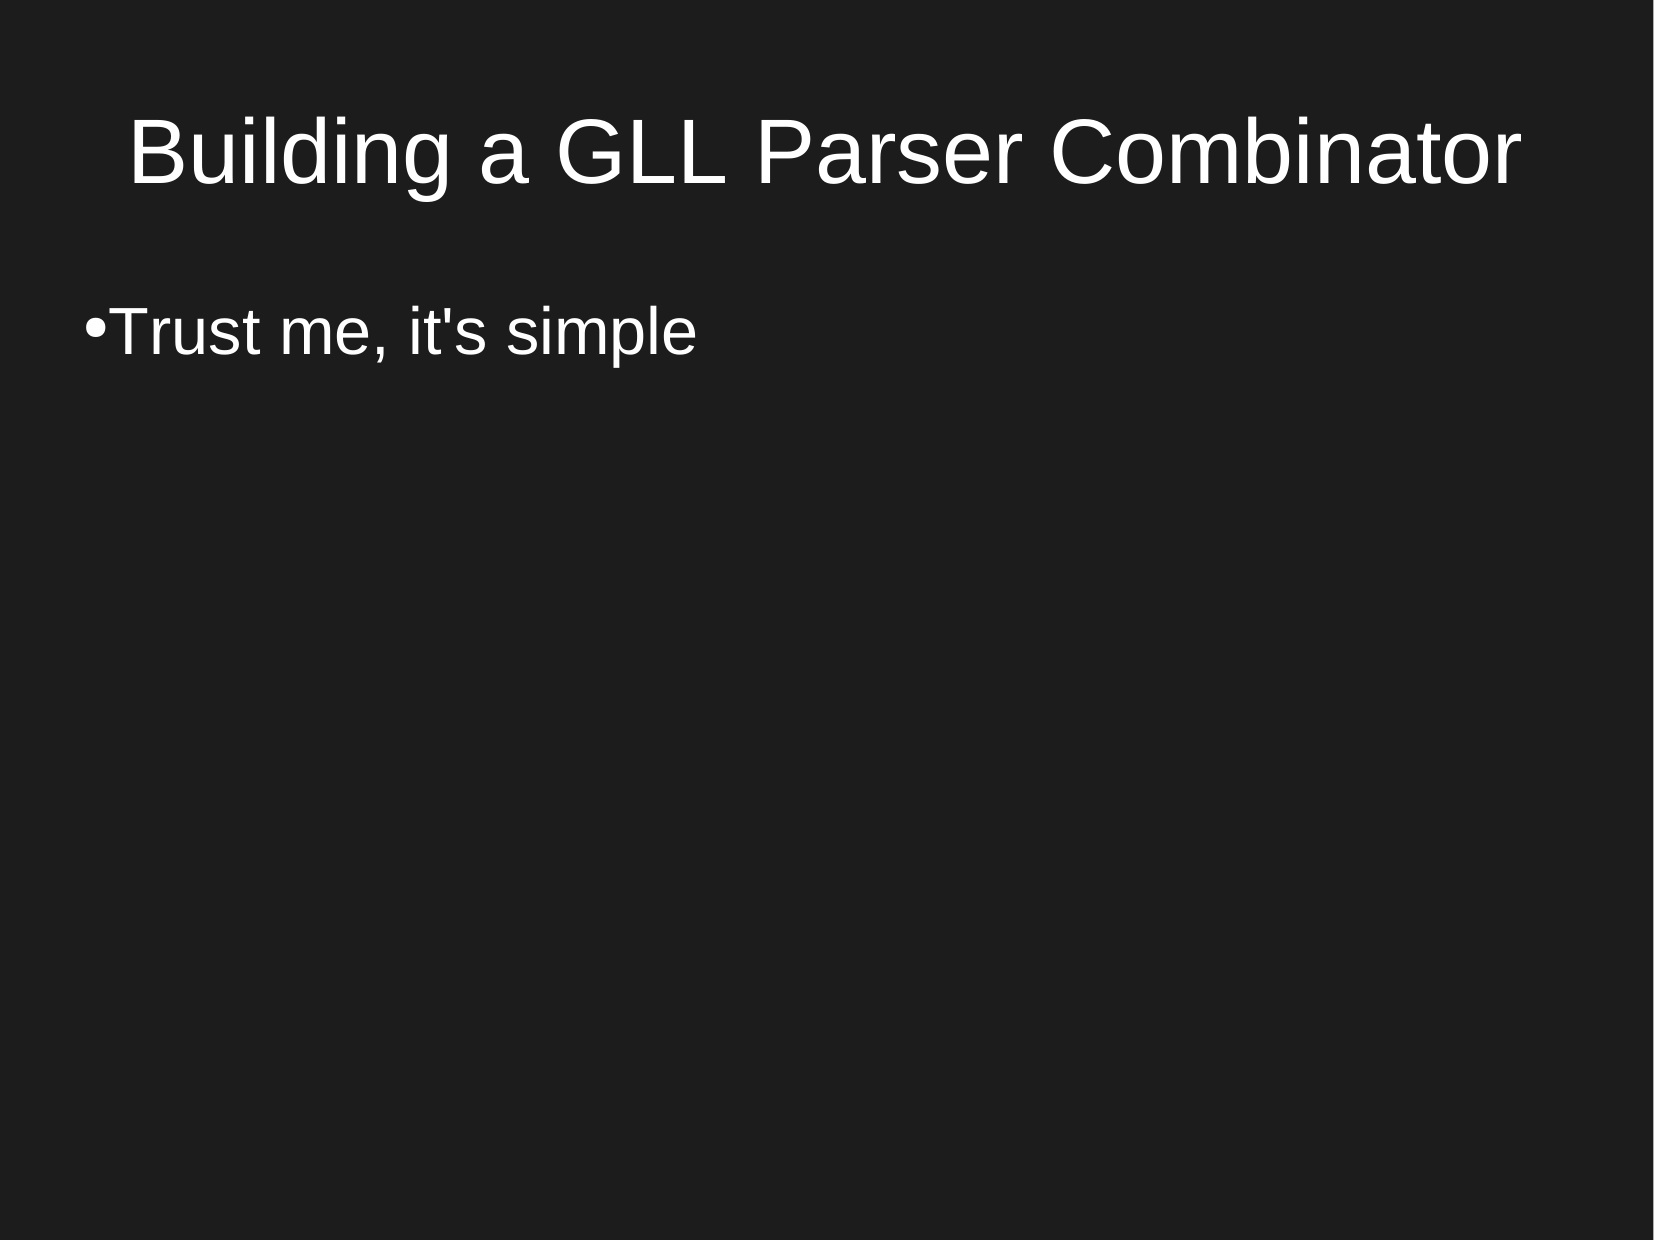

# Building a GLL Parser Combinator
Trust me, it's simple